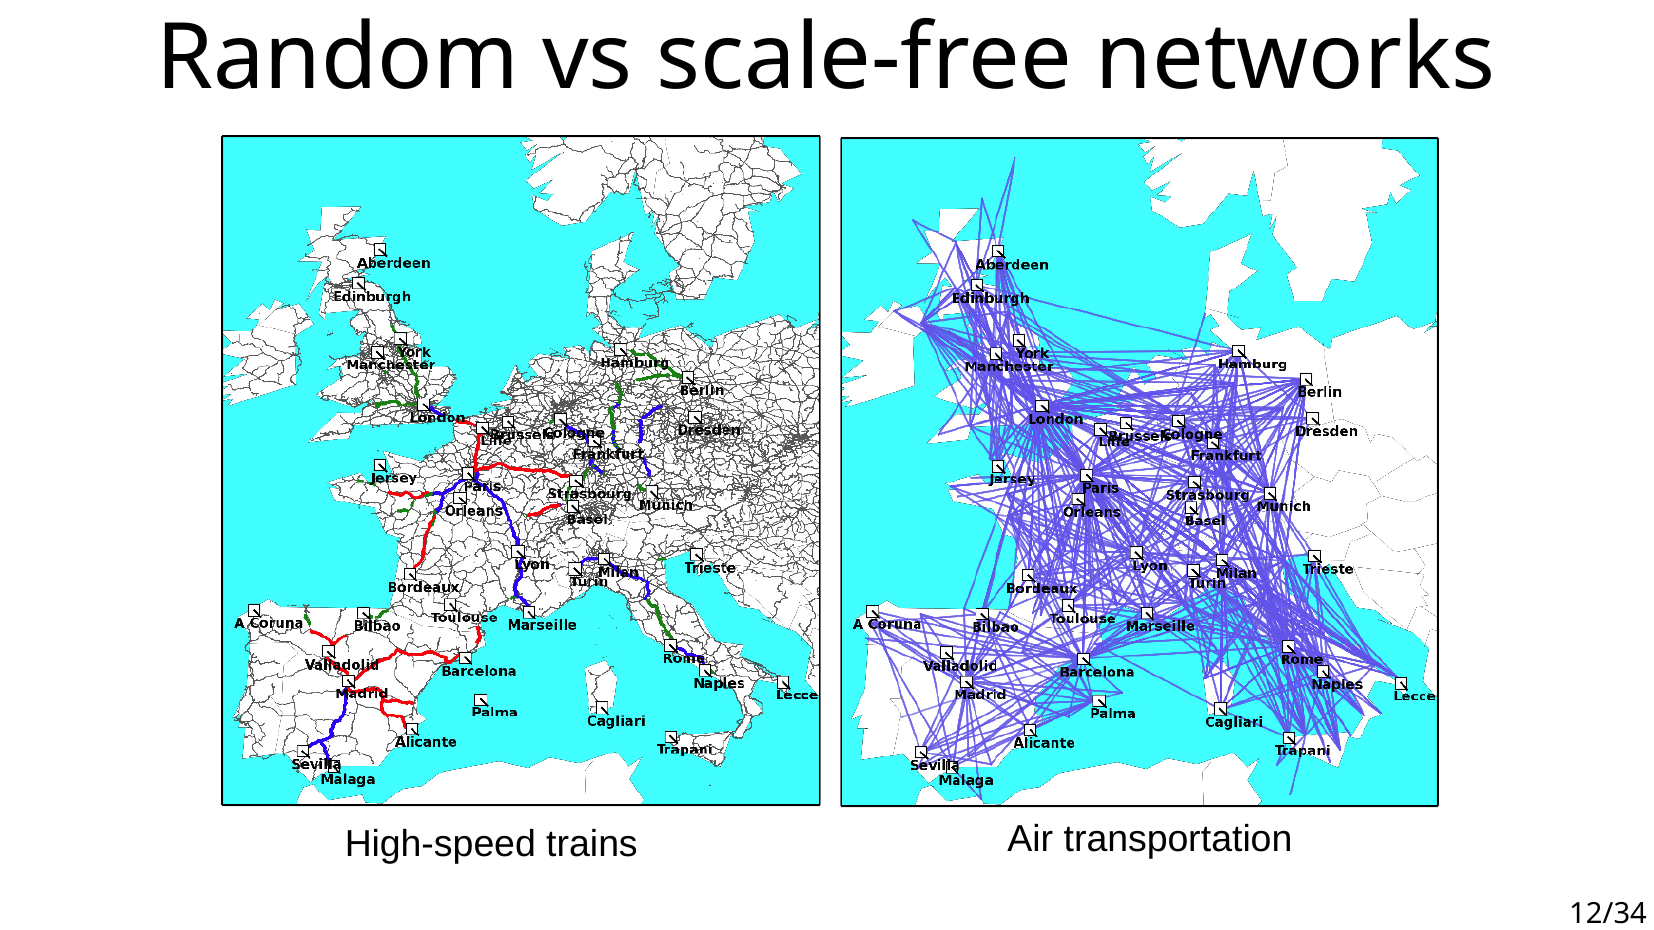

# Random vs scale-free networks
Air transportation
High-speed trains
12